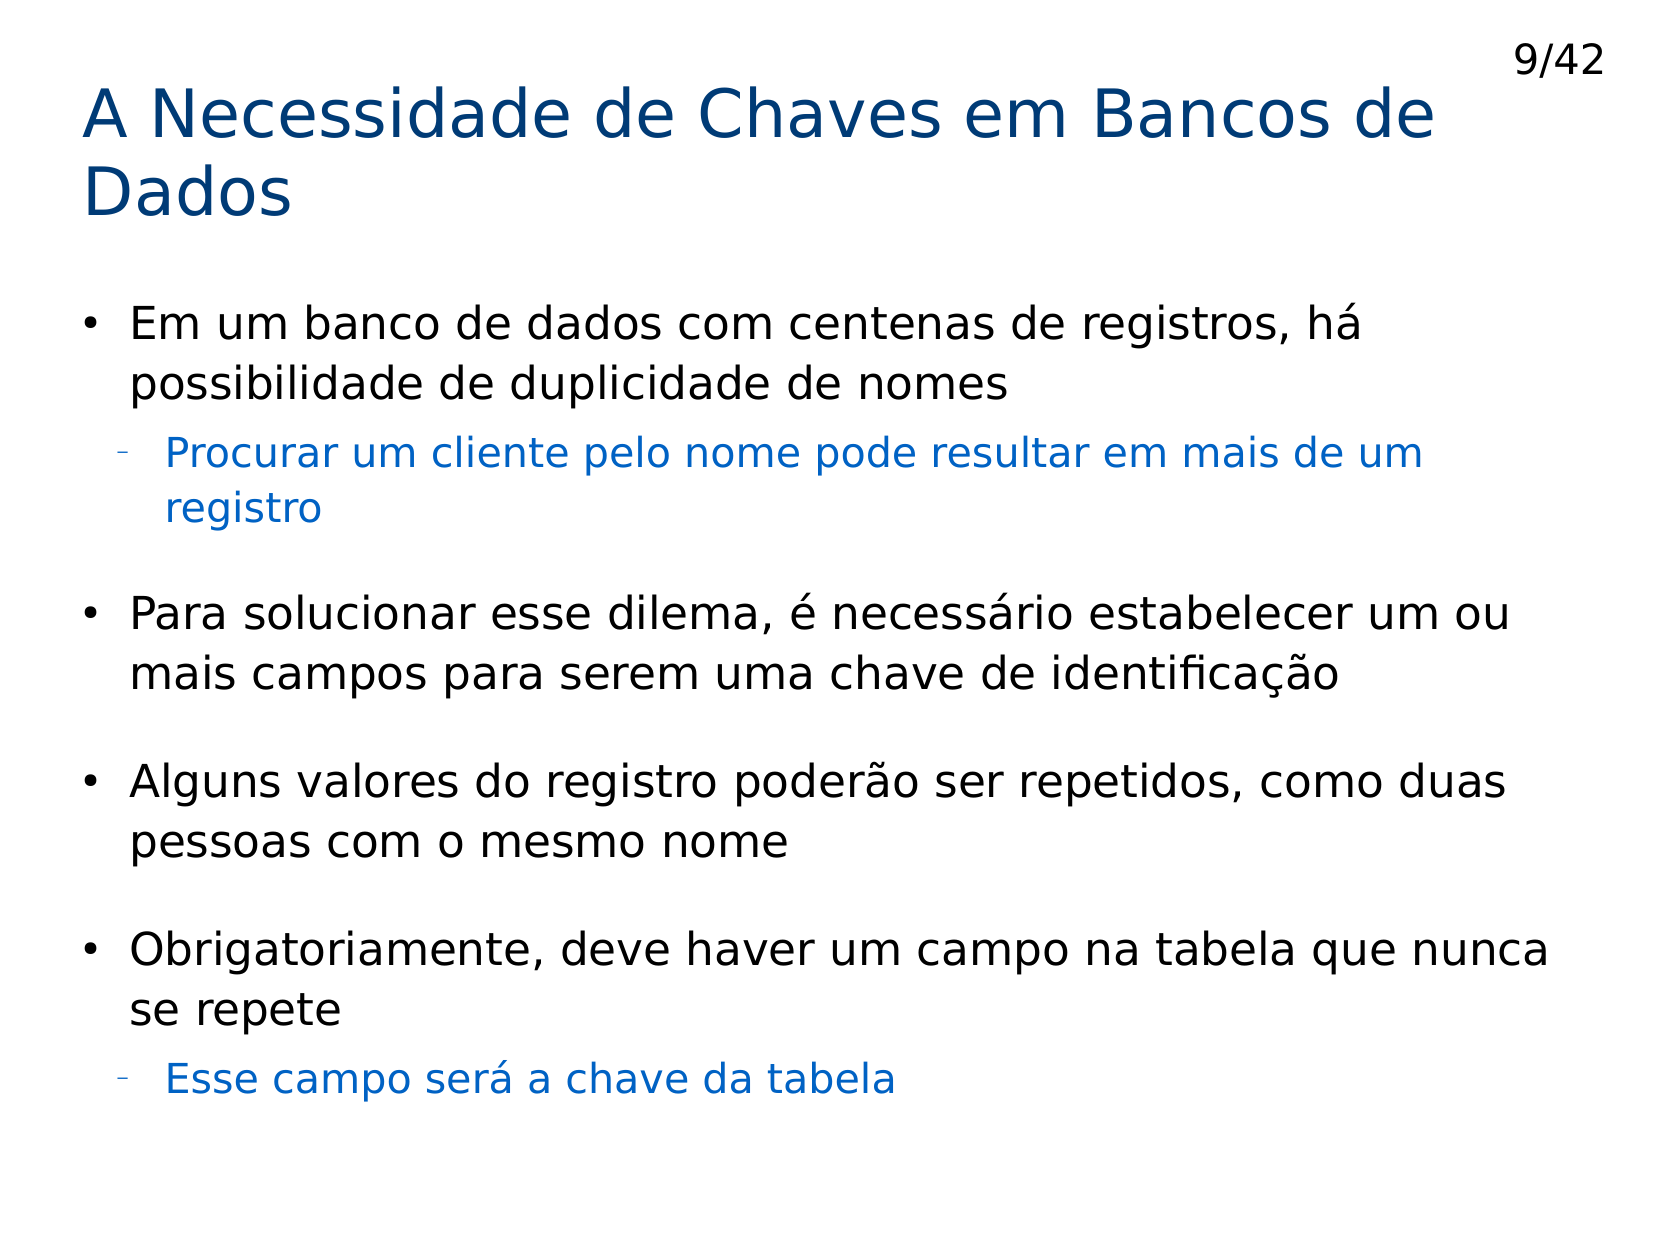

9
# A Necessidade de Chaves em Bancos de Dados
Em um banco de dados com centenas de registros, há possibilidade de duplicidade de nomes
Procurar um cliente pelo nome pode resultar em mais de um registro
Para solucionar esse dilema, é necessário estabelecer um ou mais campos para serem uma chave de identificação
Alguns valores do registro poderão ser repetidos, como duas pessoas com o mesmo nome
Obrigatoriamente, deve haver um campo na tabela que nunca se repete
Esse campo será a chave da tabela